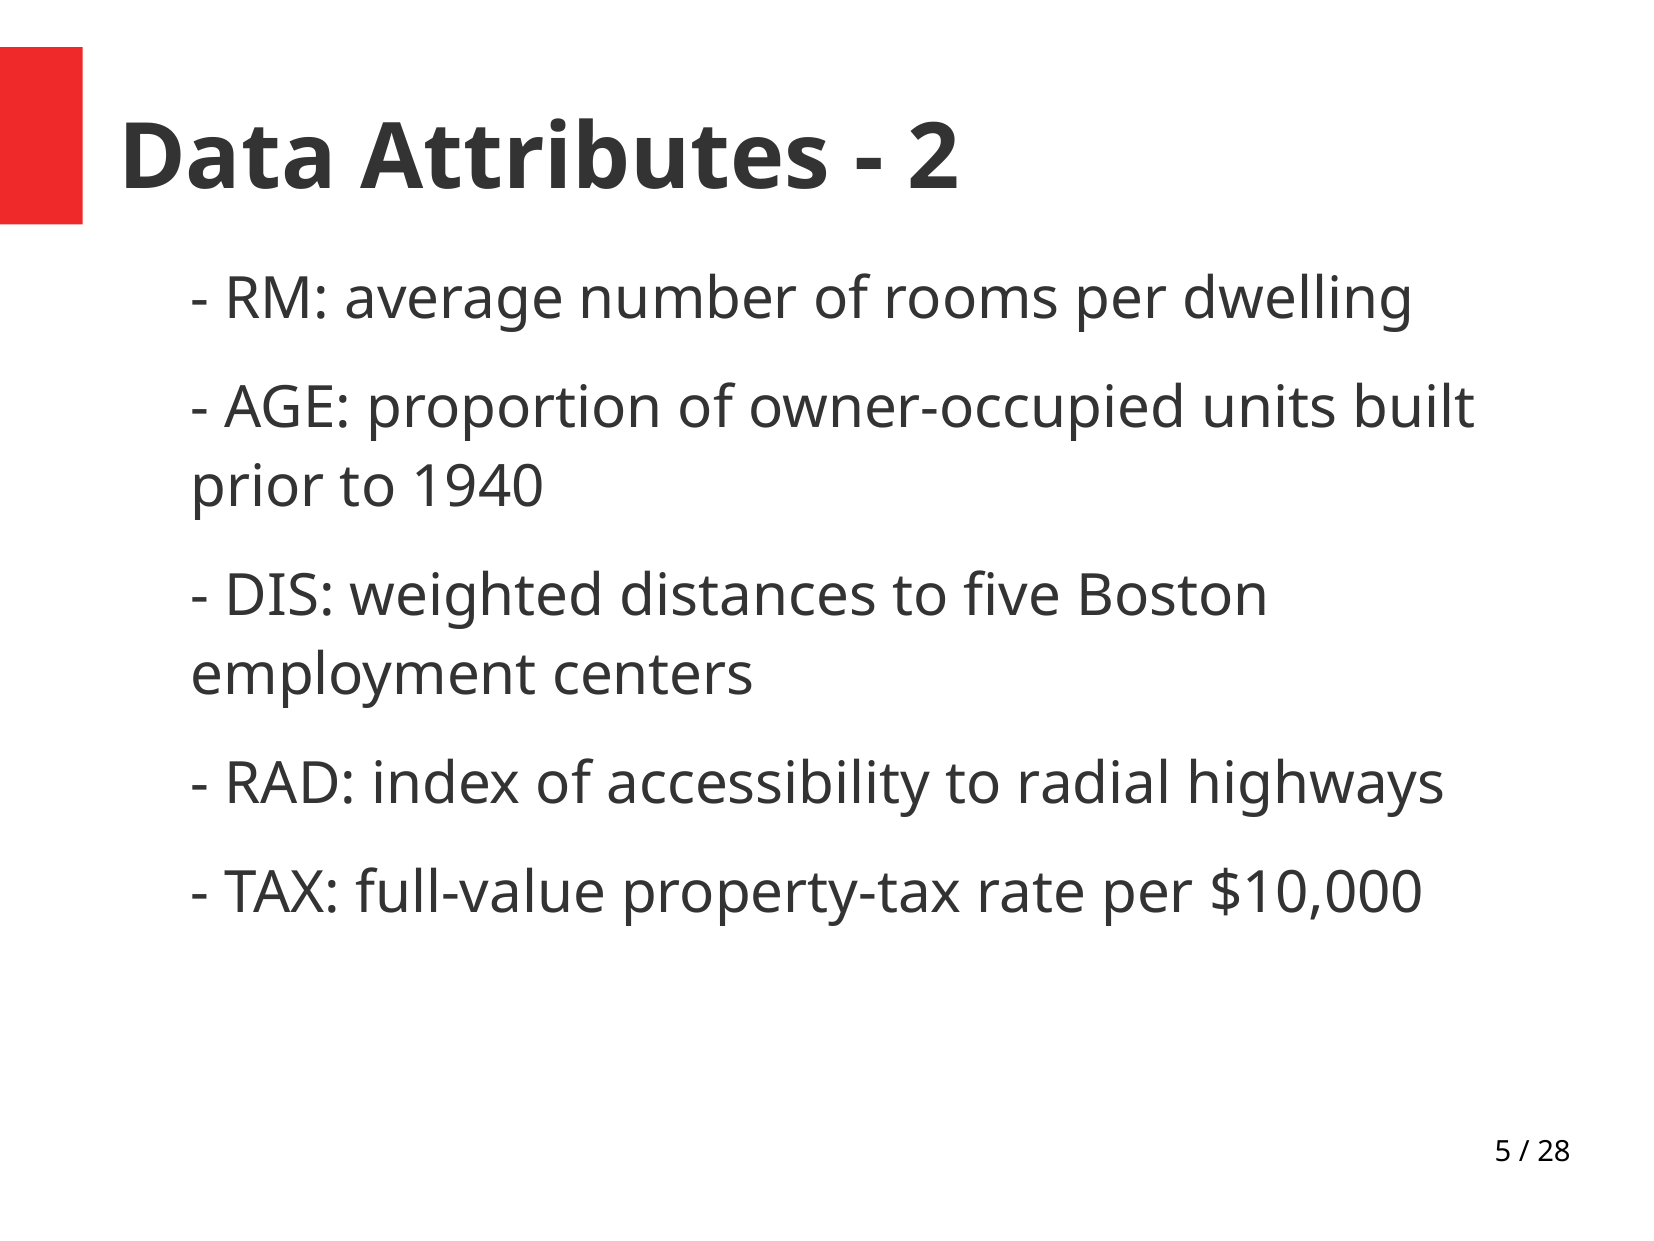

# Data Attributes - 2
- RM: average number of rooms per dwelling
- AGE: proportion of owner-occupied units built prior to 1940
- DIS: weighted distances to five Boston employment centers
- RAD: index of accessibility to radial highways
- TAX: full-value property-tax rate per $10,000
5